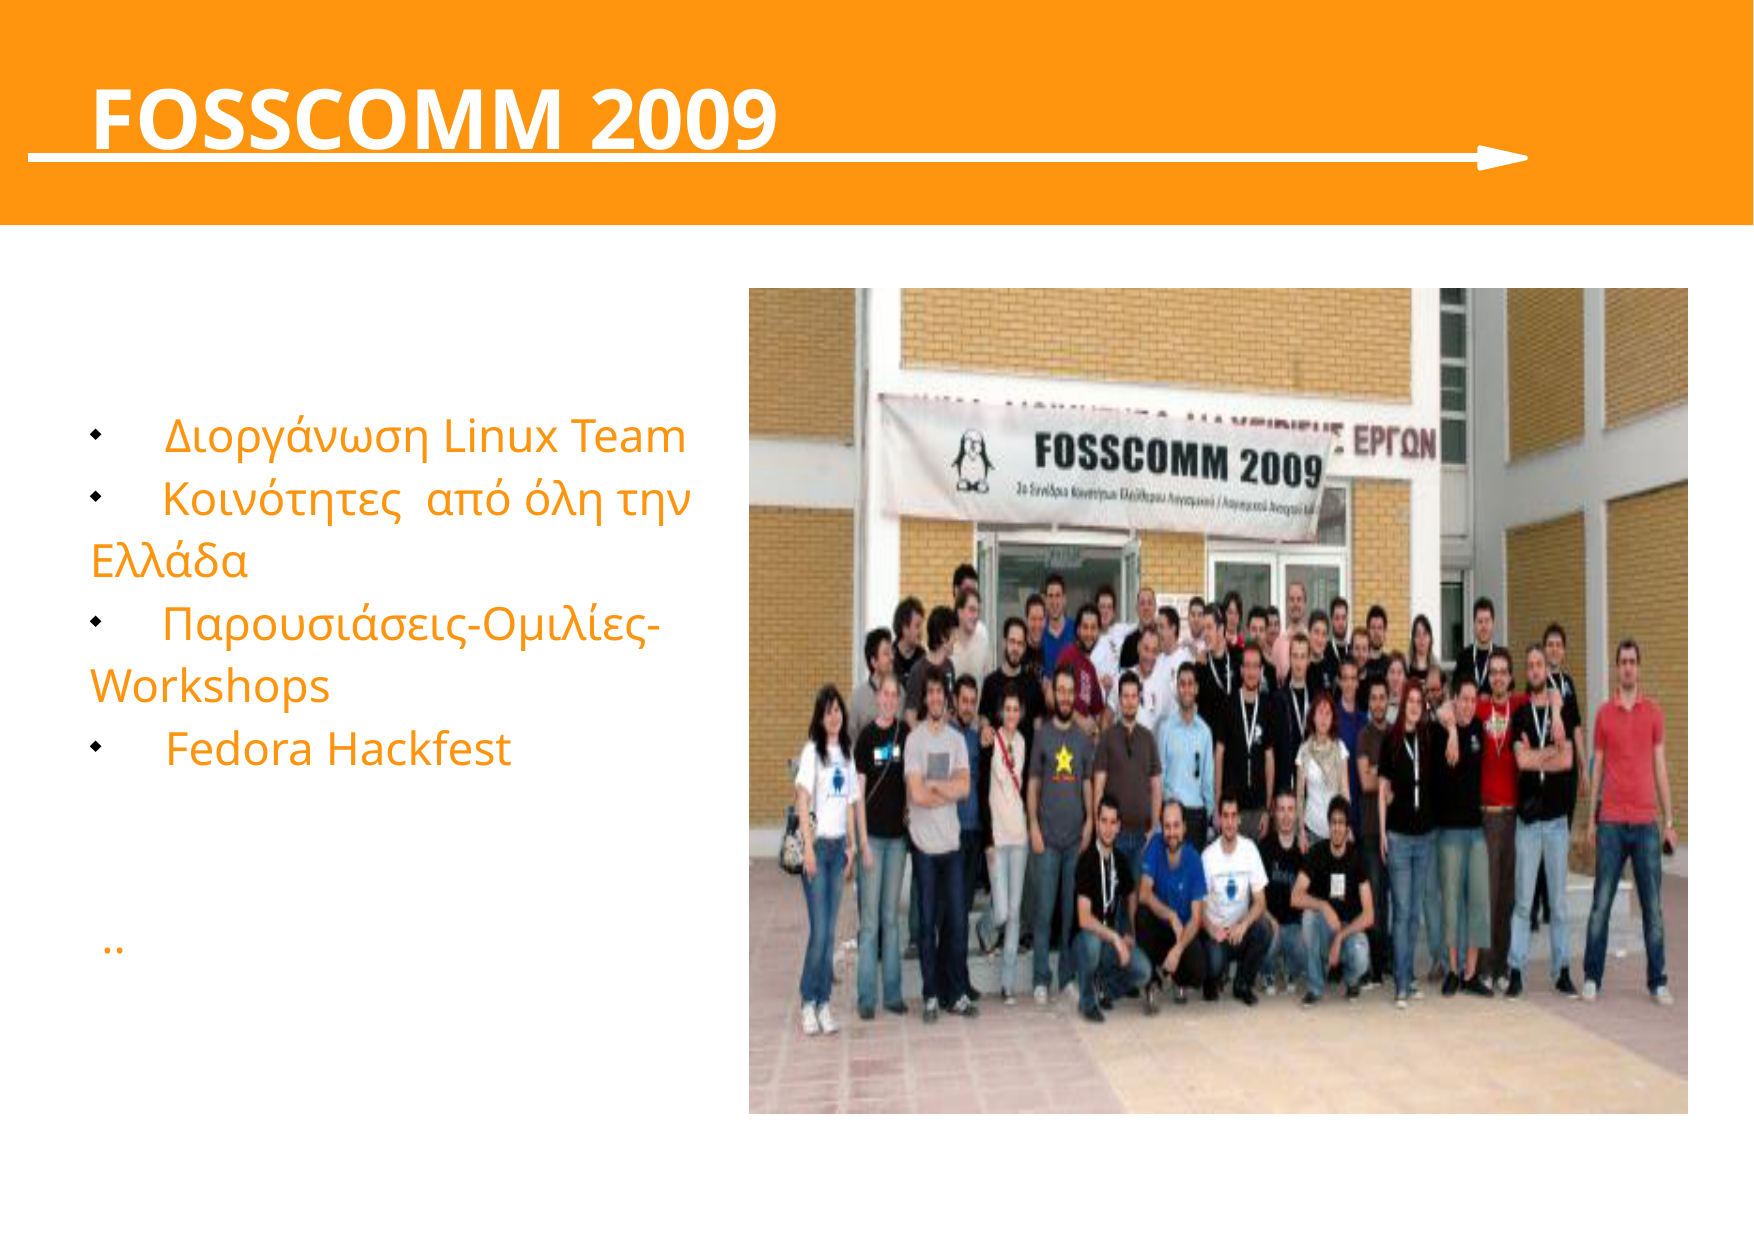

FOSSCOMM 2009
	Διοργάνωση Linux Team
 Κοινότητες από όλη την Ελλάδα
 Παρουσιάσεις-Ομιλίες-Workshops
 	Fedora Hackfest
..